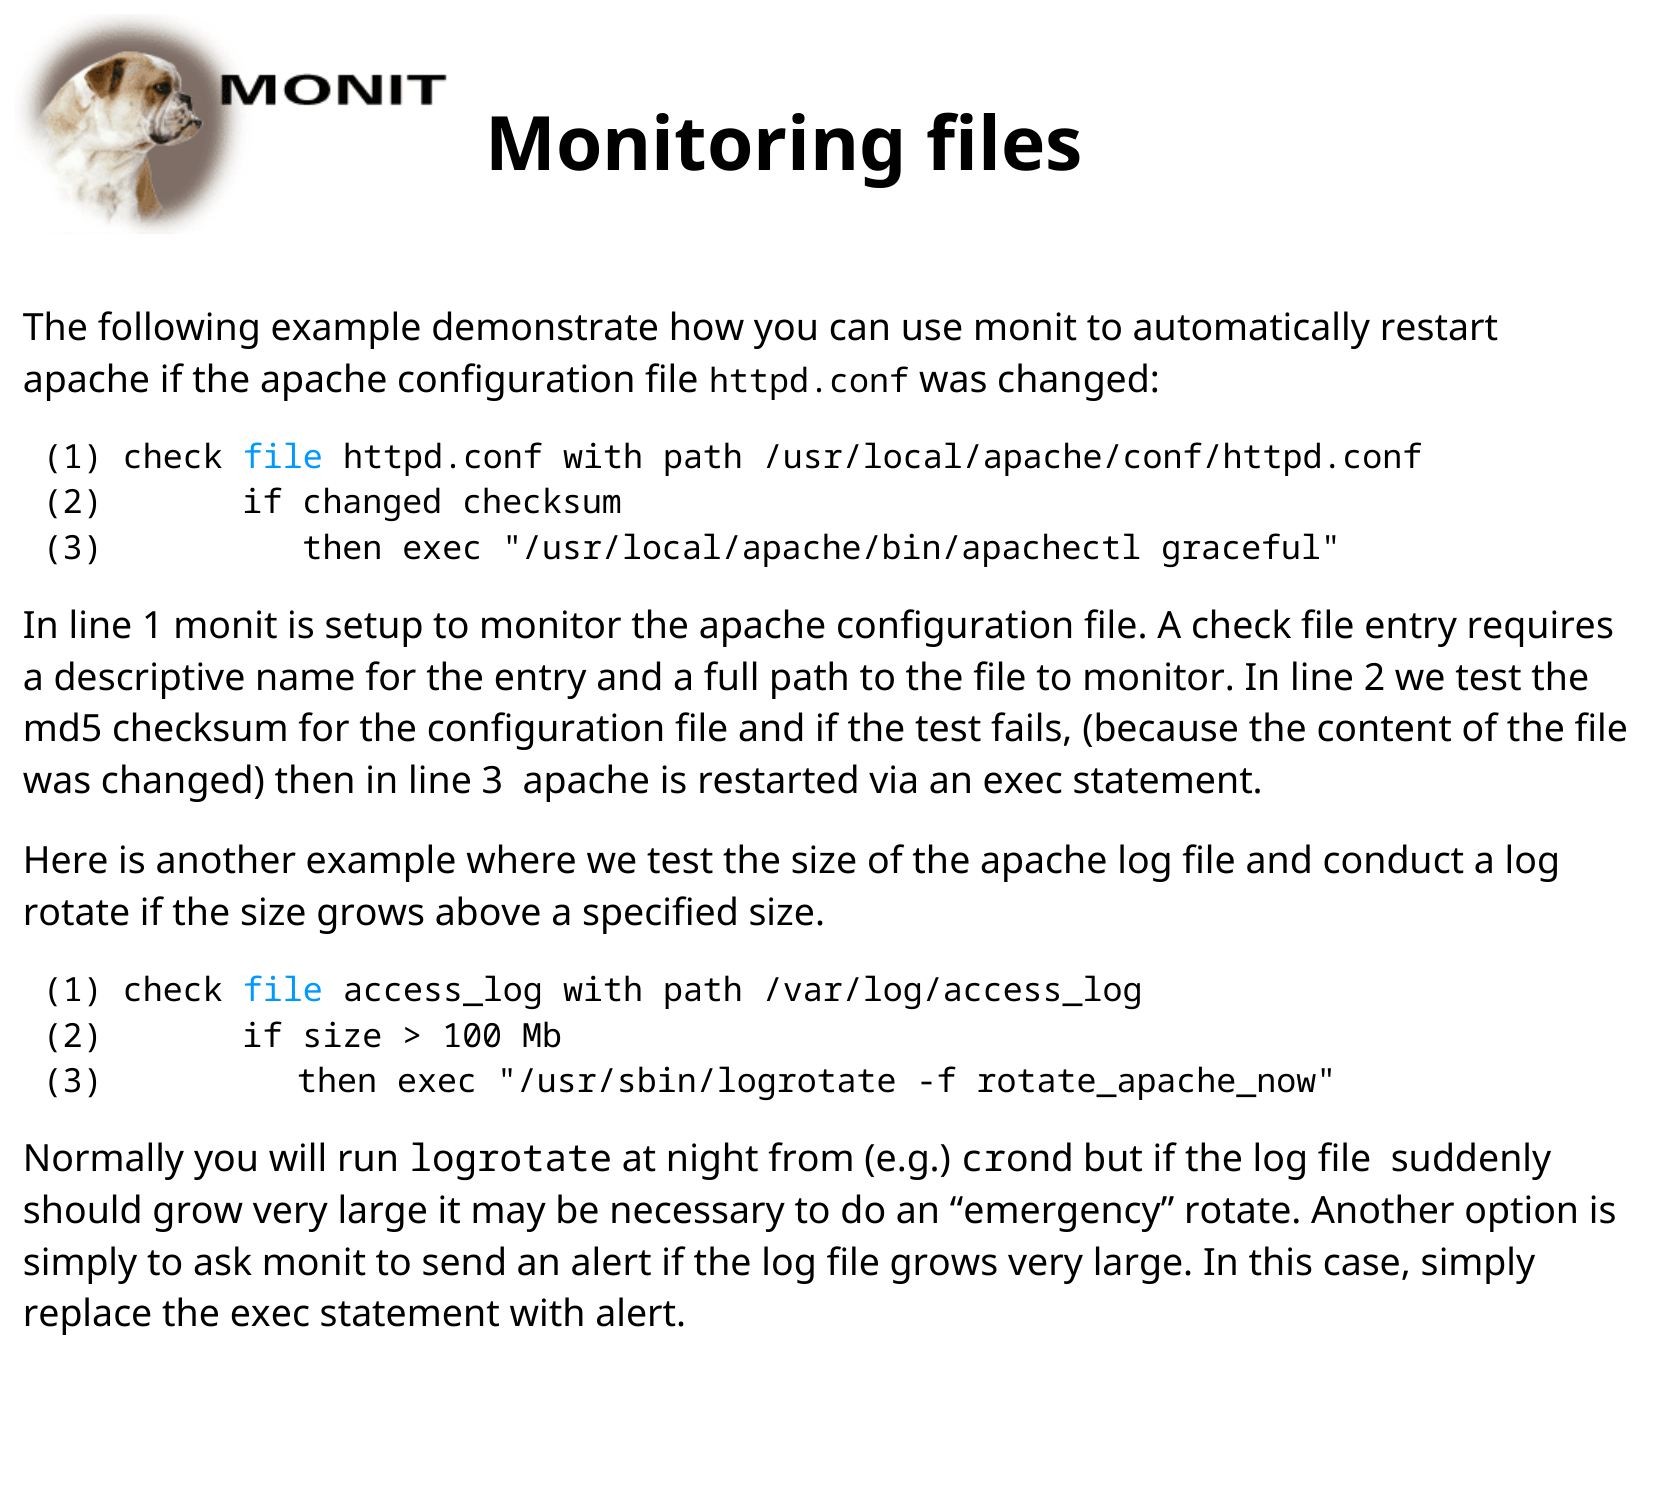

# Monitoring files
The following example demonstrate how you can use monit to automatically restart apache if the apache configuration file httpd.conf was changed:
 (1) check file httpd.conf with path /usr/local/apache/conf/httpd.conf
 (2) if changed checksum
 (3) then exec "/usr/local/apache/bin/apachectl graceful"
In line 1 monit is setup to monitor the apache configuration file. A check file entry requires a descriptive name for the entry and a full path to the file to monitor. In line 2 we test the md5 checksum for the configuration file and if the test fails, (because the content of the file was changed) then in line 3 apache is restarted via an exec statement.
Here is another example where we test the size of the apache log file and conduct a log rotate if the size grows above a specified size.
 (1) check file access_log with path /var/log/access_log
 (2) if size > 100 Mb
 (3) 	 then exec "/usr/sbin/logrotate -f rotate_apache_now"
Normally you will run logrotate at night from (e.g.) crond but if the log file suddenly should grow very large it may be necessary to do an “emergency” rotate. Another option is simply to ask monit to send an alert if the log file grows very large. In this case, simply replace the exec statement with alert.